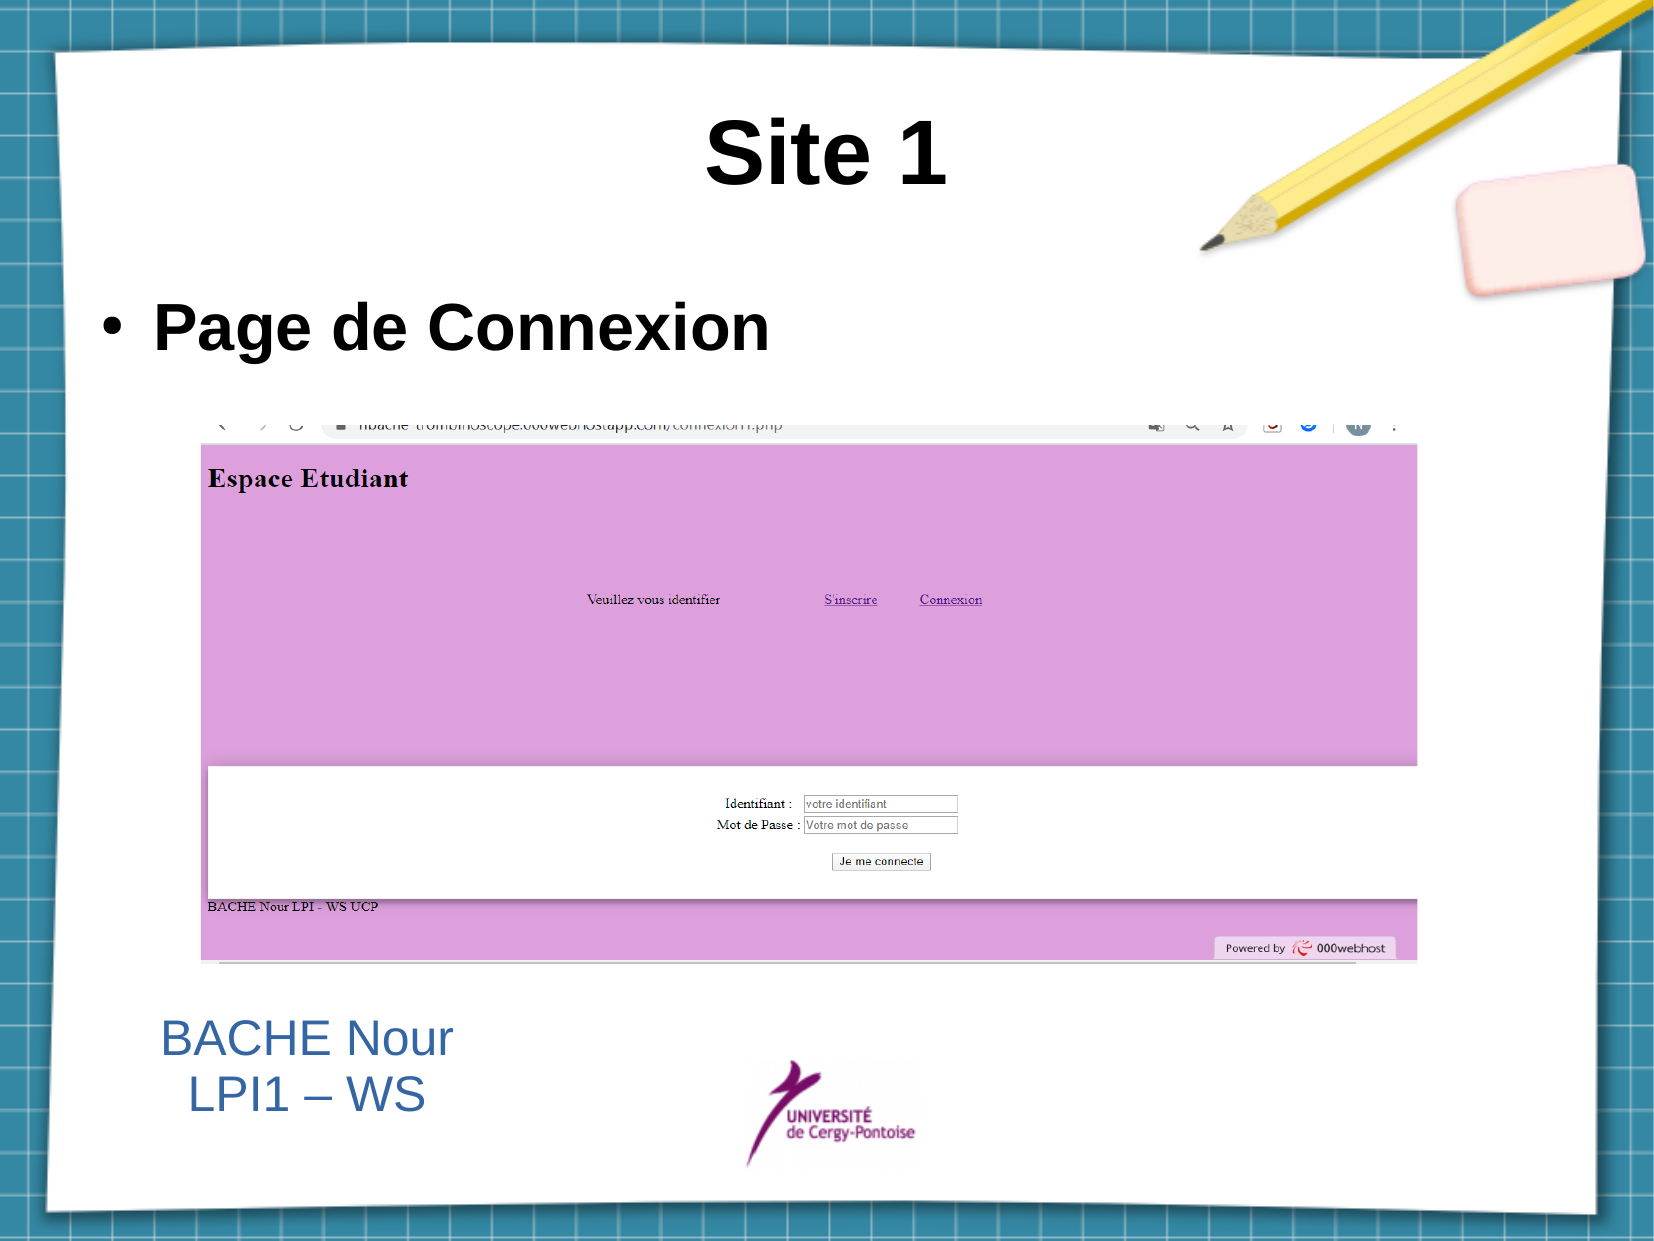

# Site 1
Page de Connexion
BACHE Nour
LPI1 – WS